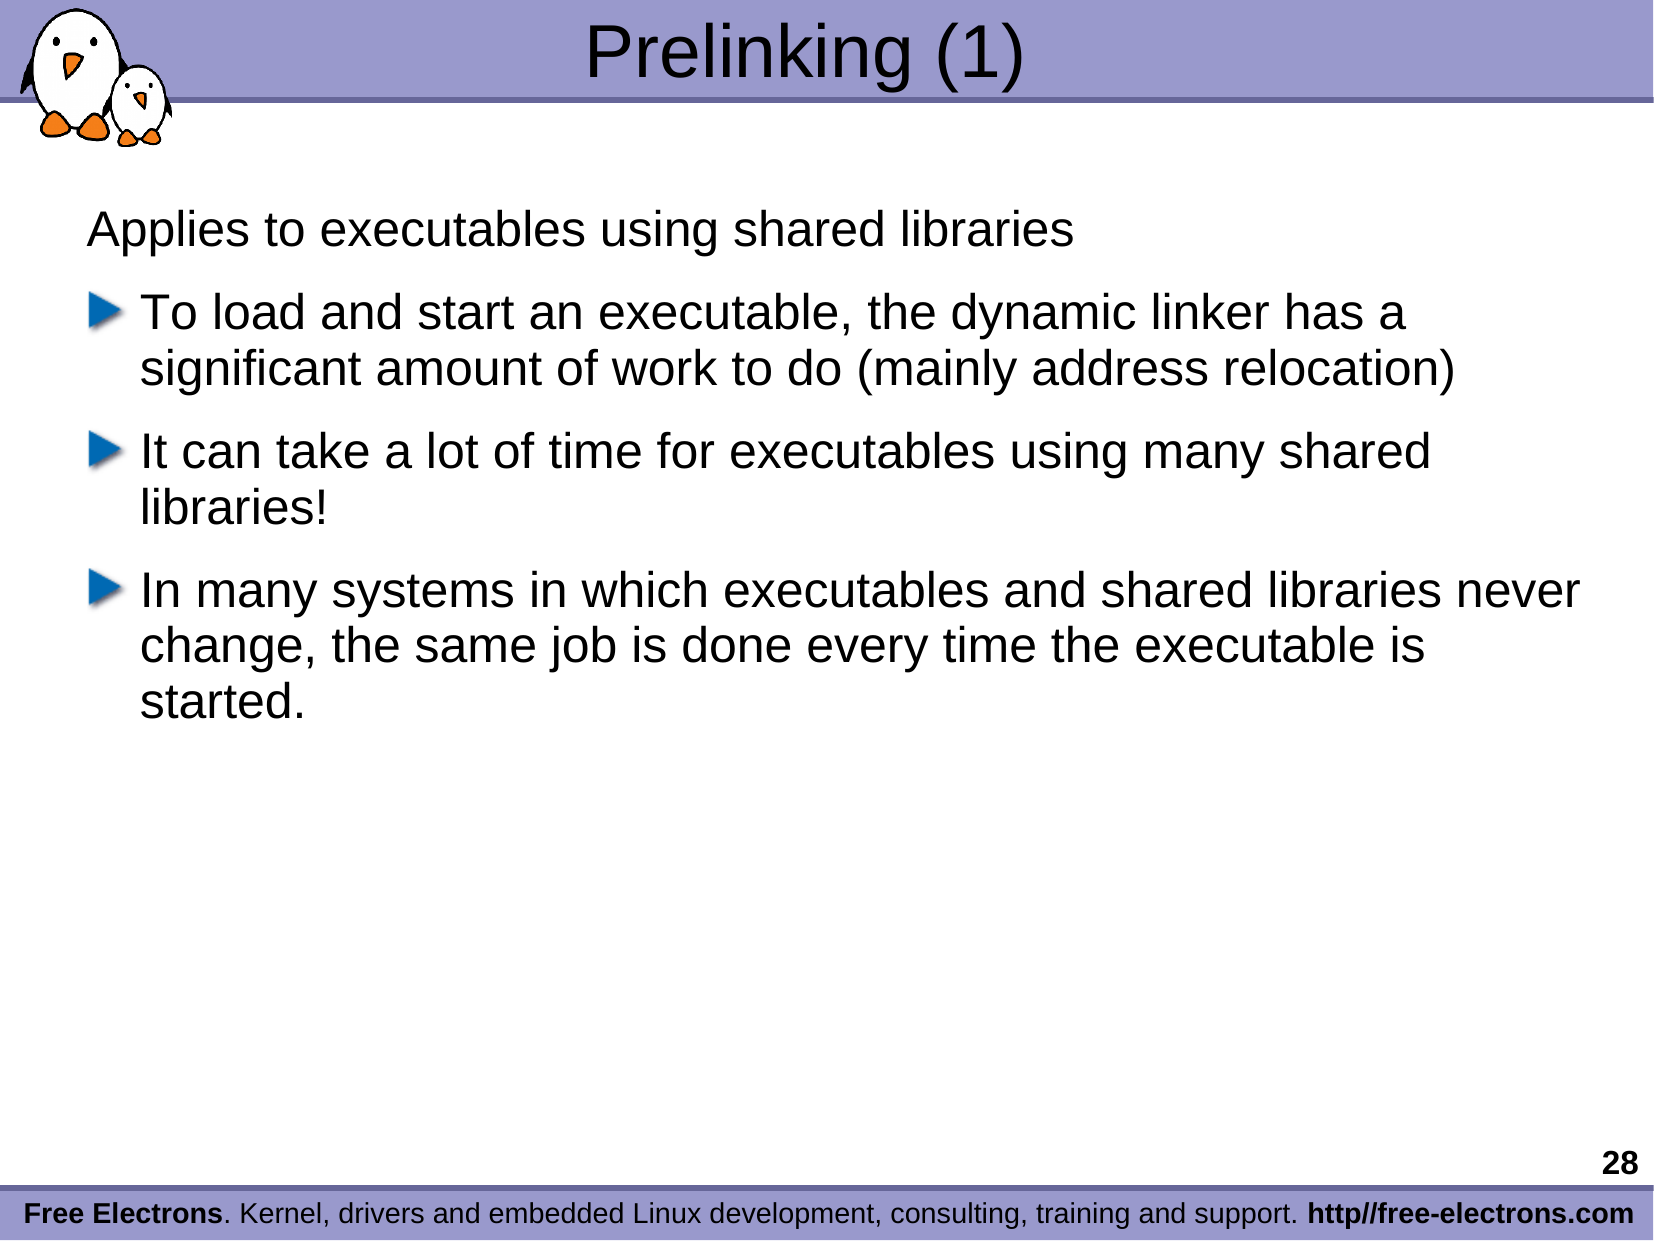

# Prelinking (1)
Applies to executables using shared libraries
To load and start an executable, the dynamic linker has a significant amount of work to do (mainly address relocation)
It can take a lot of time for executables using many shared libraries!
In many systems in which executables and shared libraries never change, the same job is done every time the executable is started.